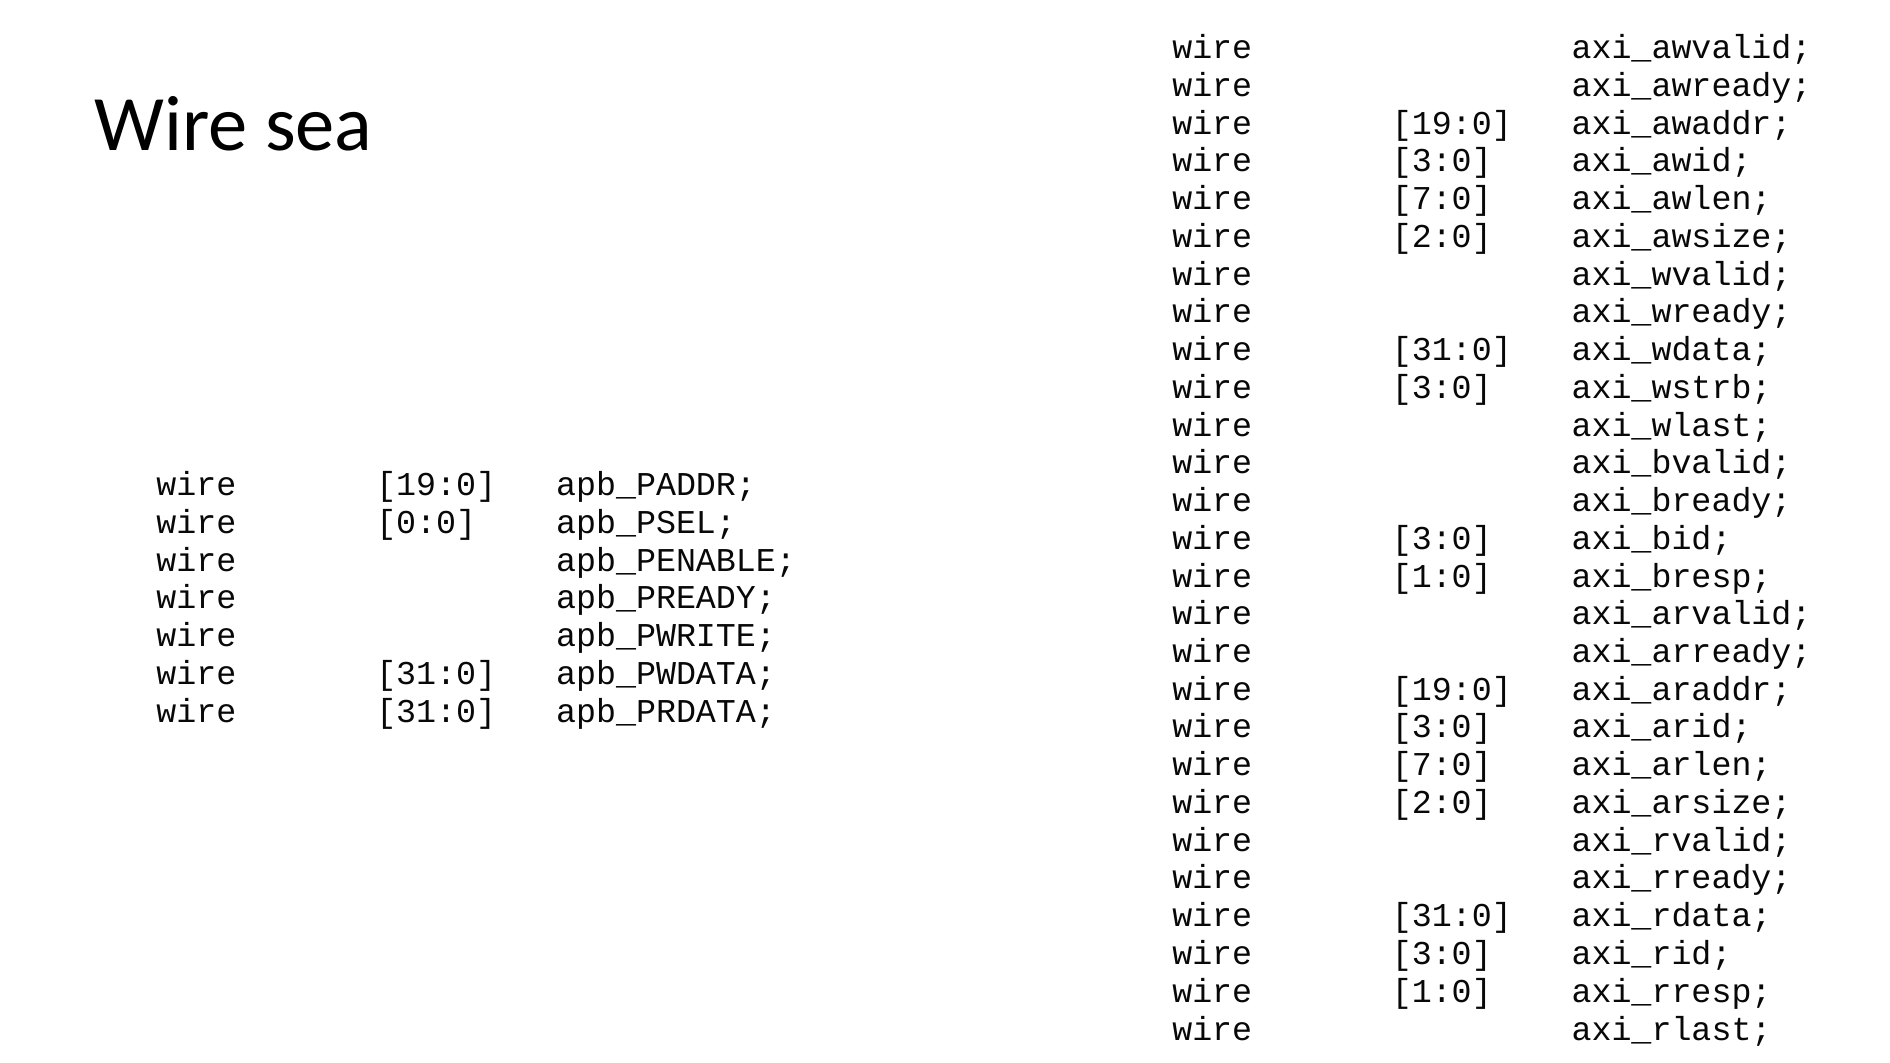

wire axi_awvalid;
wire axi_awready;
wire [19:0] axi_awaddr;
wire [3:0] axi_awid;
wire [7:0] axi_awlen;
wire [2:0] axi_awsize;
wire axi_wvalid;
wire axi_wready;
wire [31:0] axi_wdata;
wire [3:0] axi_wstrb;
wire axi_wlast;
wire axi_bvalid;
wire axi_bready;
wire [3:0] axi_bid;
wire [1:0] axi_bresp;
wire axi_arvalid;
wire axi_arready;
wire [19:0] axi_araddr;
wire [3:0] axi_arid;
wire [7:0] axi_arlen;
wire [2:0] axi_arsize;
wire axi_rvalid;
wire axi_rready;
wire [31:0] axi_rdata;
wire [3:0] axi_rid;
wire [1:0] axi_rresp;
wire axi_rlast;
# Wire sea
wire [19:0] apb_PADDR;
wire [0:0] apb_PSEL;
wire apb_PENABLE;
wire apb_PREADY;
wire apb_PWRITE;
wire [31:0] apb_PWDATA;
wire [31:0] apb_PRDATA;